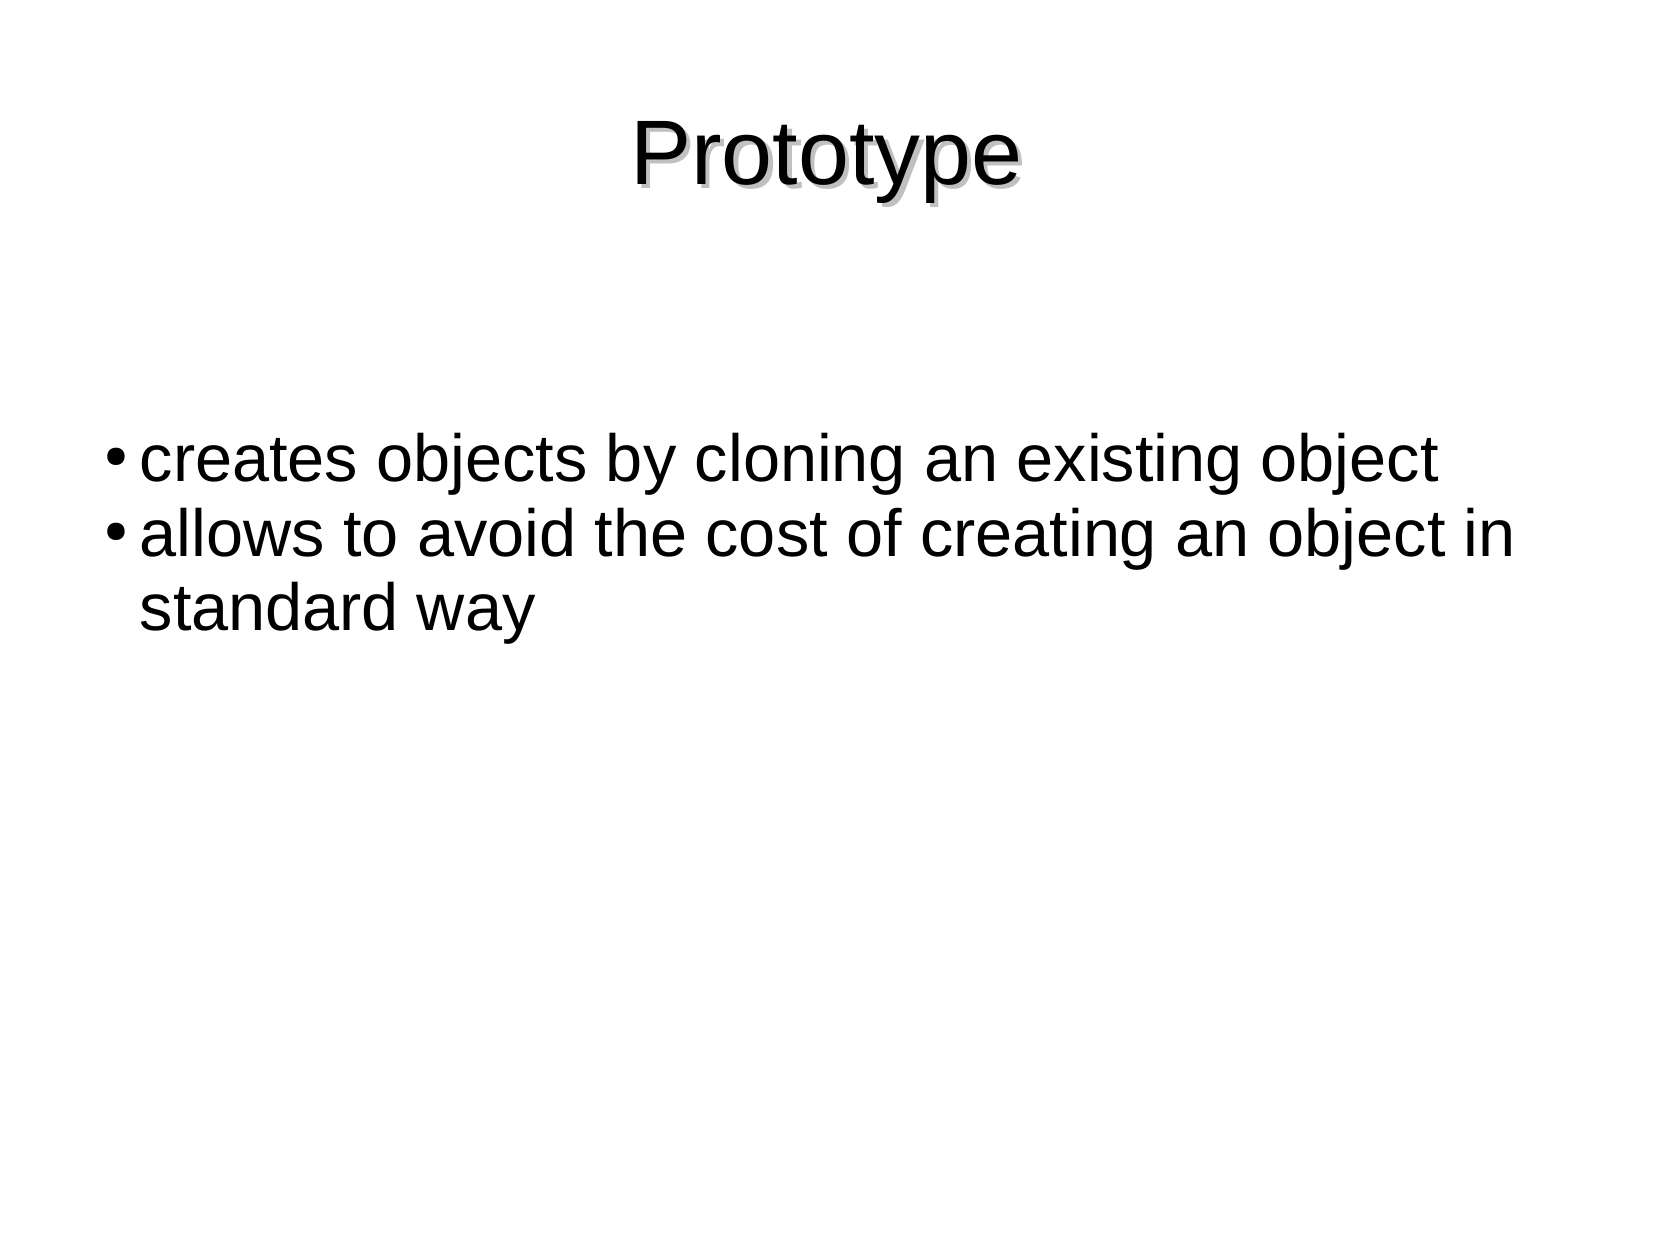

# Prototype
creates objects by cloning an existing object
allows to avoid the cost of creating an object in standard way